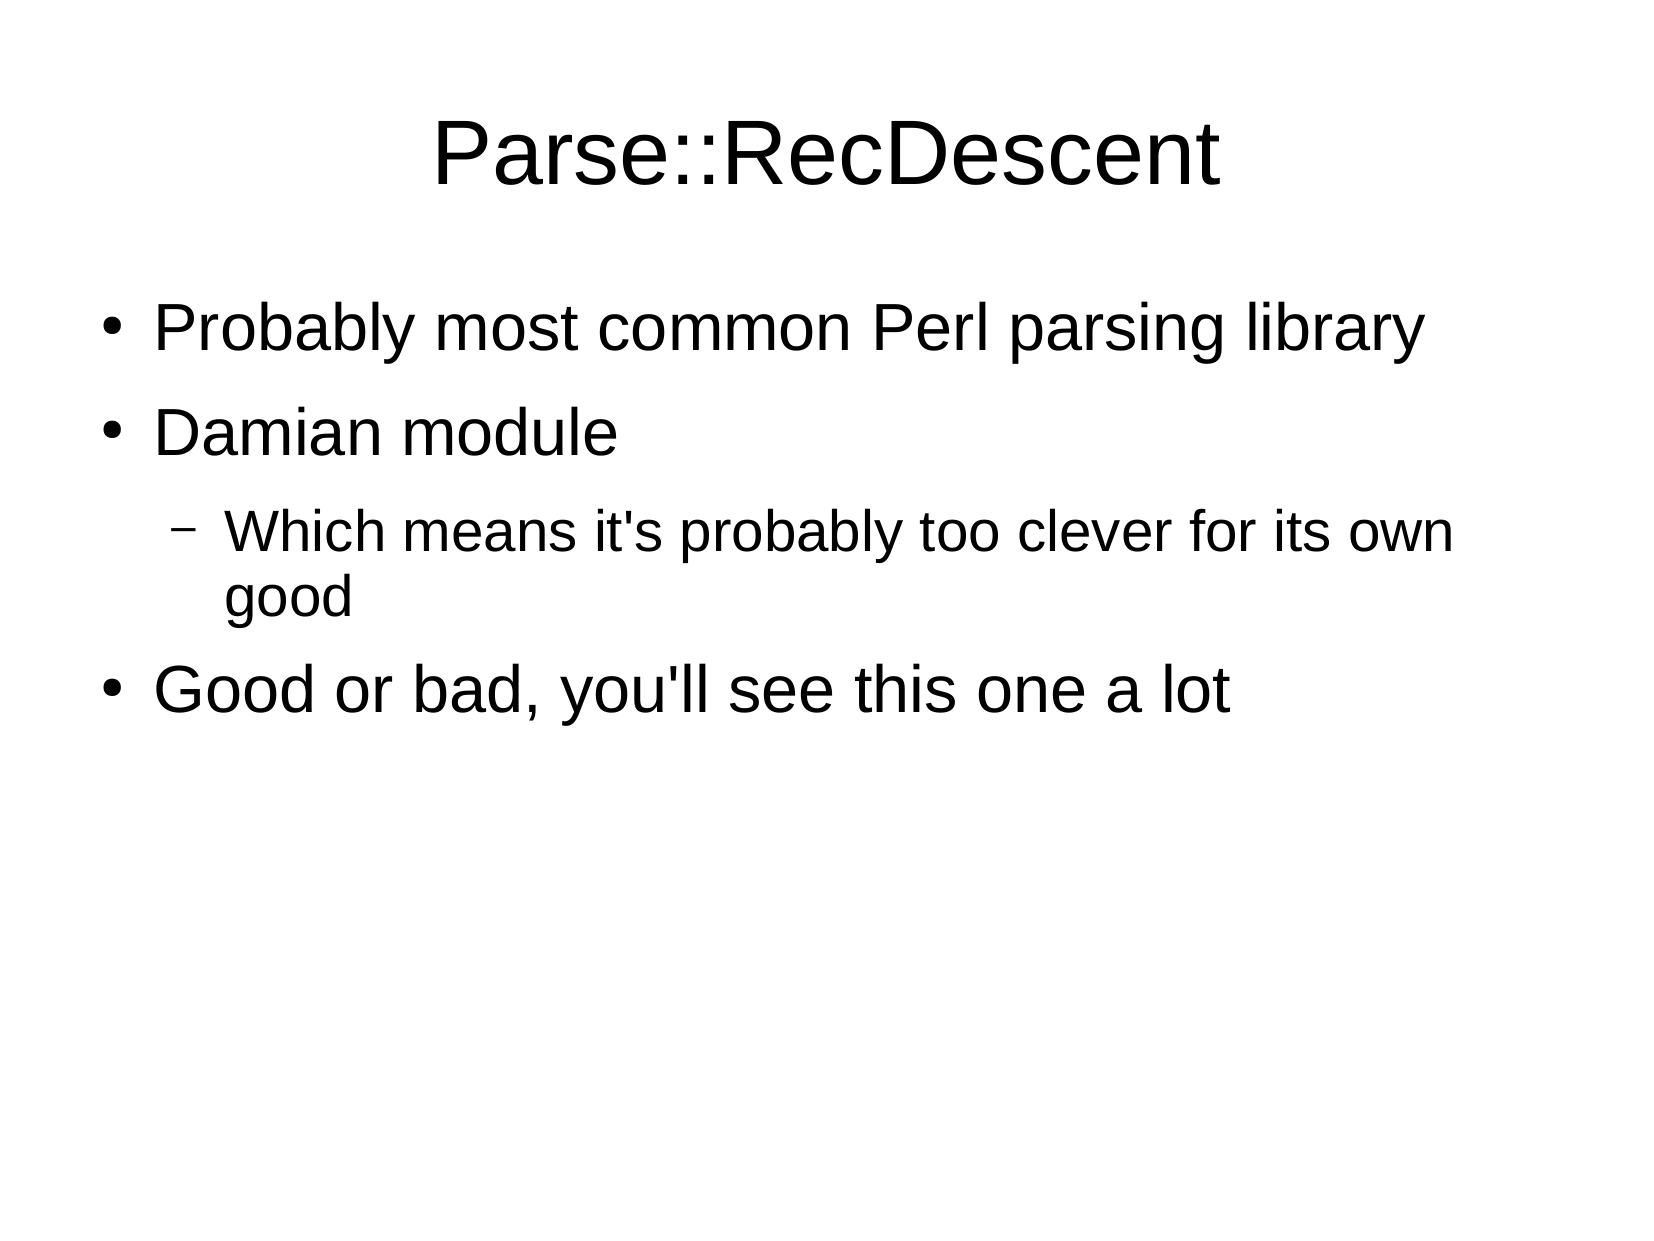

# Parse::RecDescent
Probably most common Perl parsing library
Damian module
Which means it's probably too clever for its own good
Good or bad, you'll see this one a lot